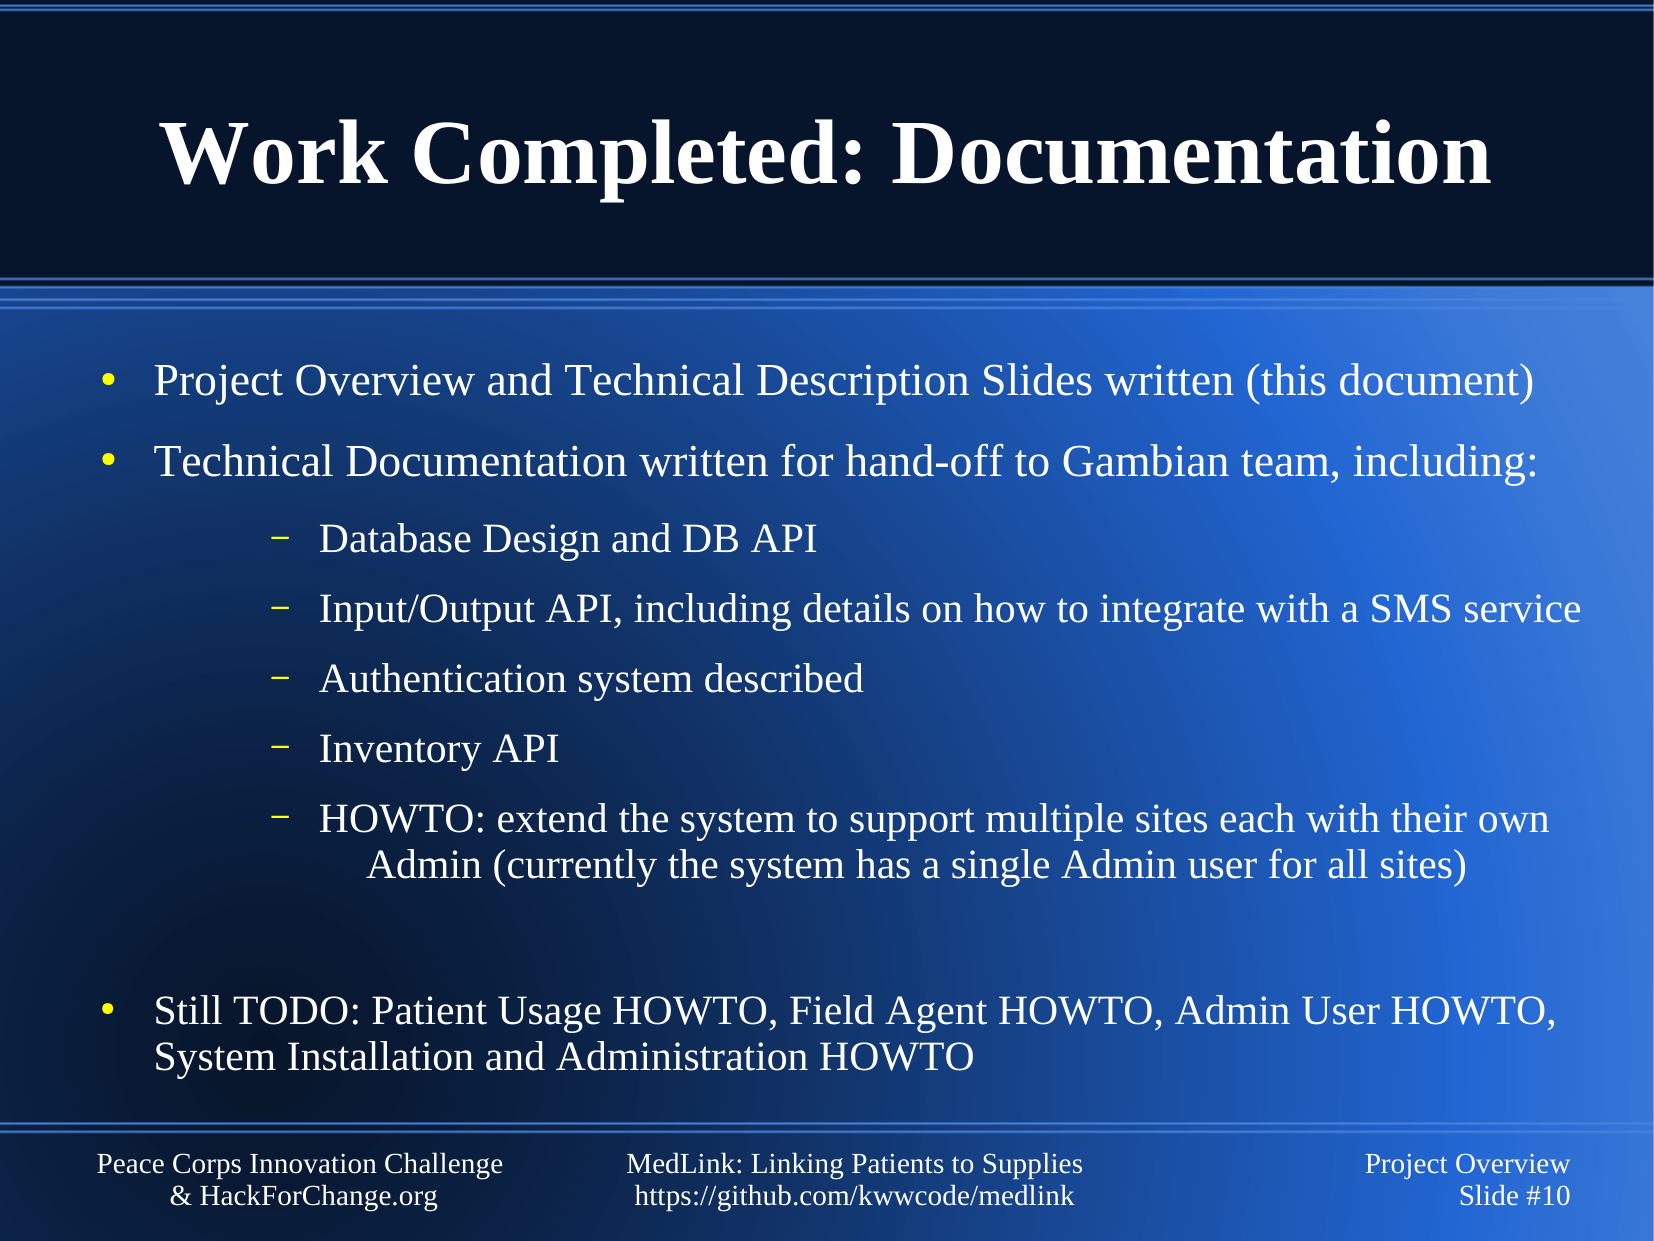

# Work Completed: Documentation
Project Overview and Technical Description Slides written (this document)
Technical Documentation written for hand-off to Gambian team, including:
Database Design and DB API
Input/Output API, including details on how to integrate with a SMS service
Authentication system described
Inventory API
HOWTO: extend the system to support multiple sites each with their own Admin (currently the system has a single Admin user for all sites)
Still TODO: Patient Usage HOWTO, Field Agent HOWTO, Admin User HOWTO, System Installation and Administration HOWTO
10